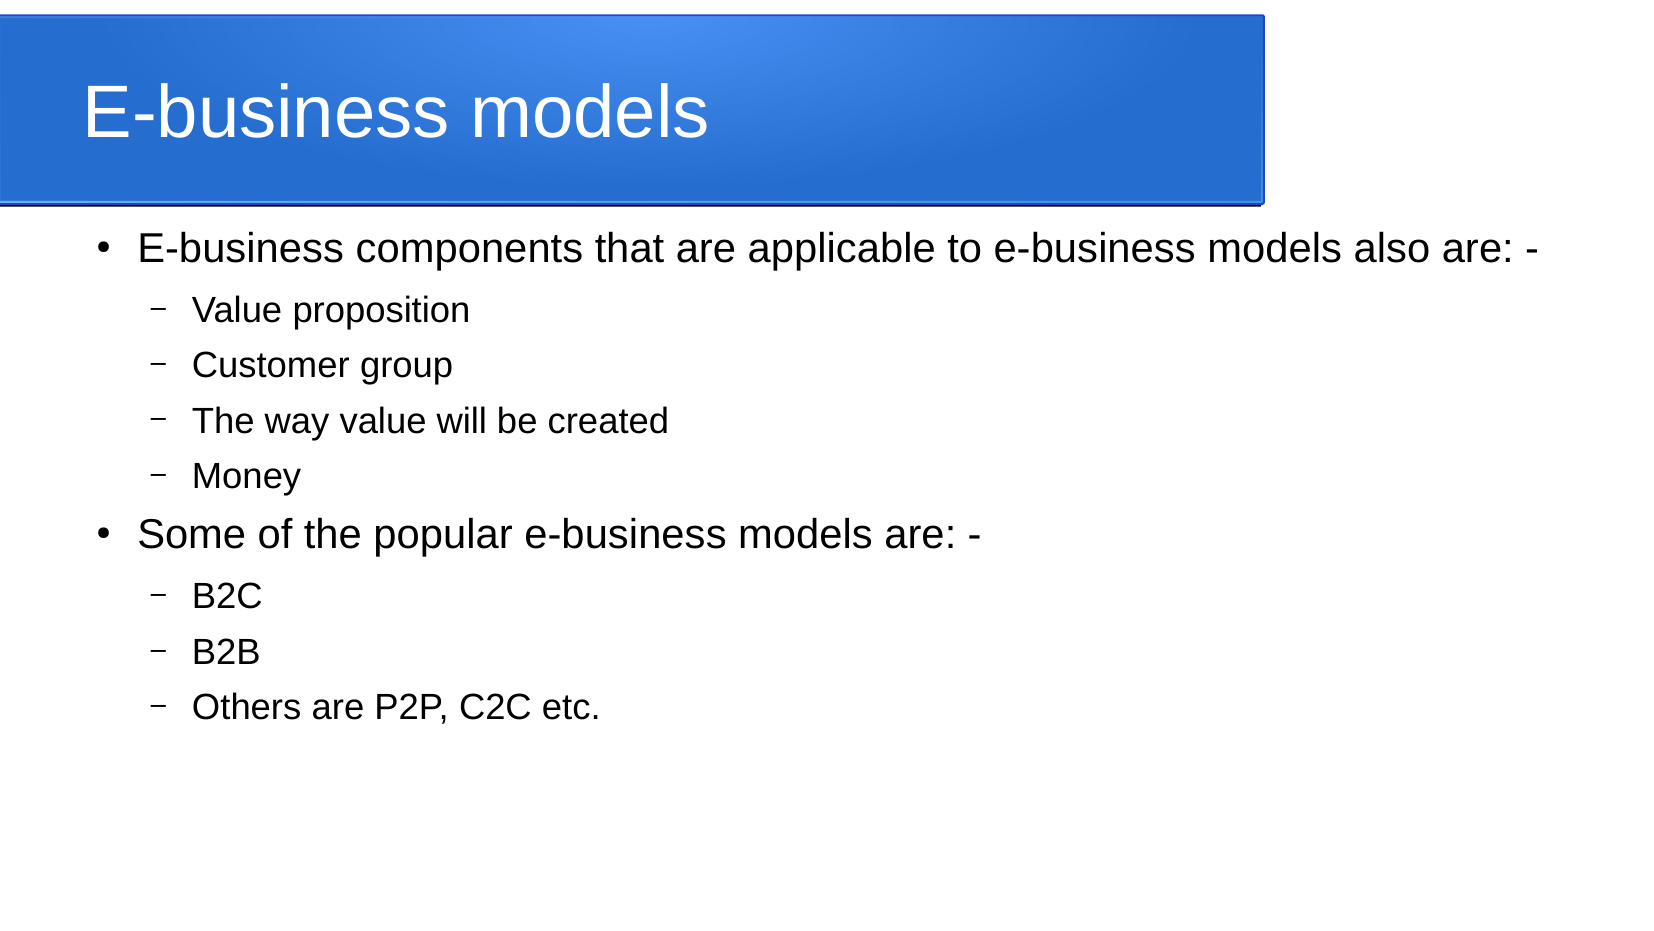

# E-business models
E-business components that are applicable to e-business models also are: -
Value proposition
Customer group
The way value will be created
Money
Some of the popular e-business models are: -
B2C
B2B
Others are P2P, C2C etc.